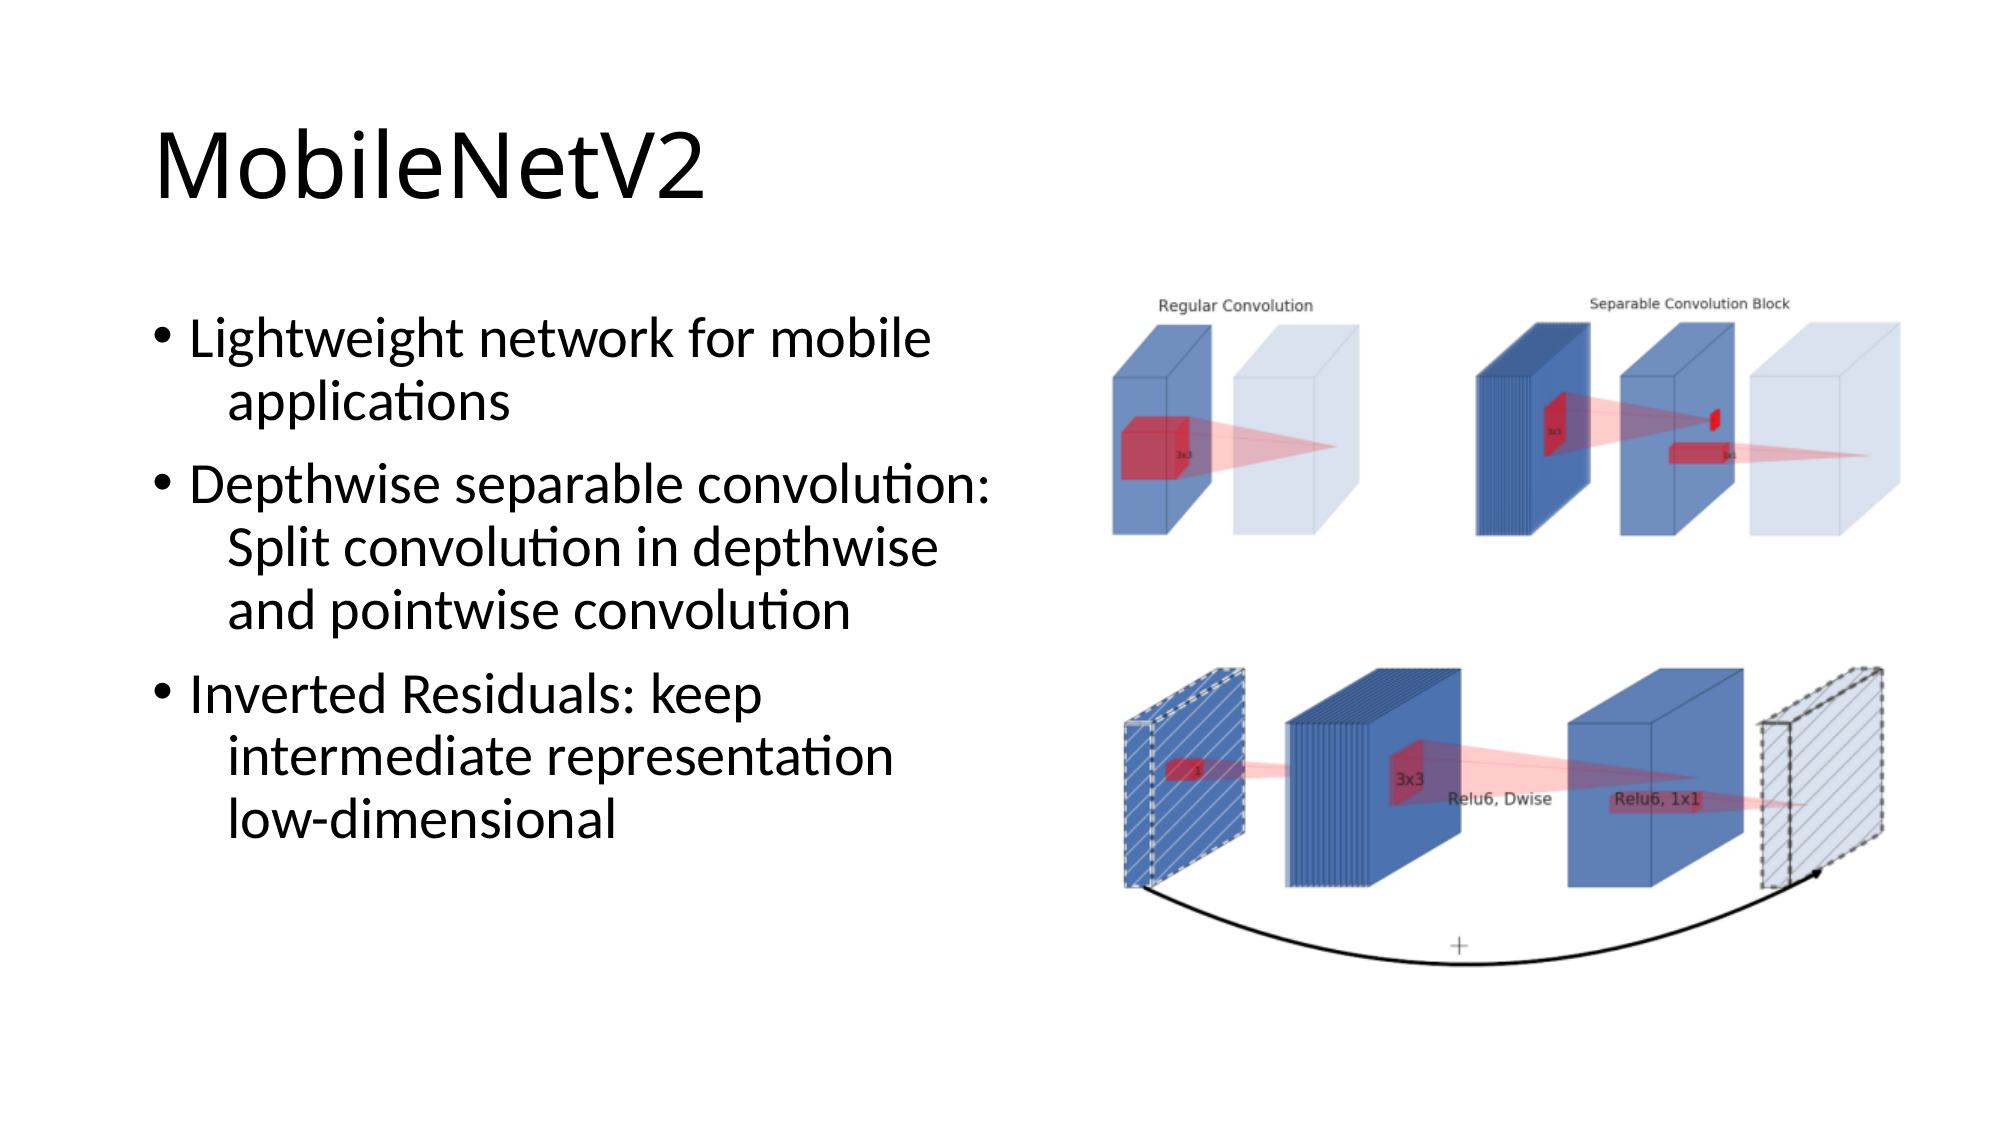

# MobileNetV2
Lightweight network for mobile applications
Depthwise separable convolution: Split convolution in depthwise and pointwise convolution
Inverted Residuals: keep intermediate representation low-dimensional